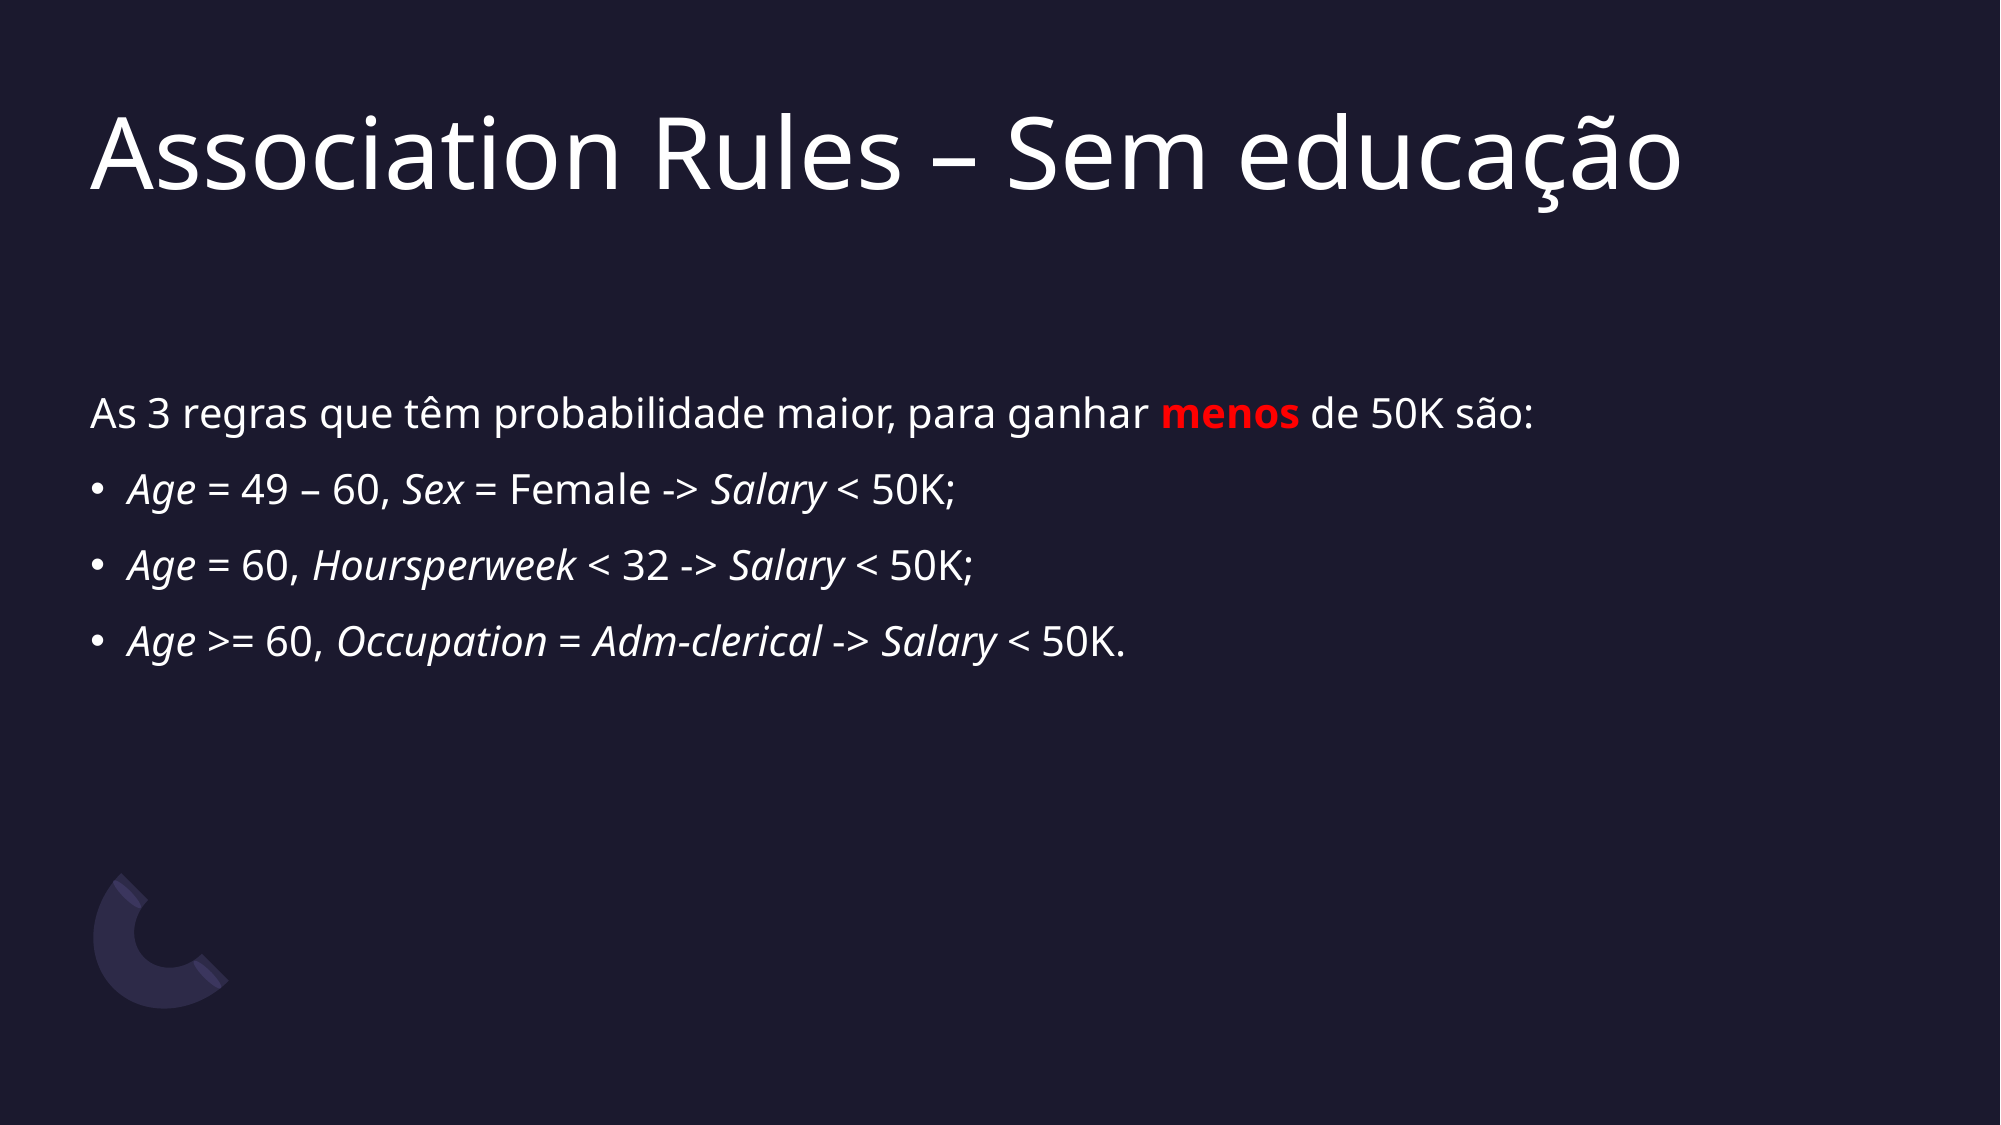

# Association Rules – Sem educação
As 3 regras que têm probabilidade maior, para ganhar menos de 50K são:
Age = 49 – 60, Sex = Female -> Salary < 50K;
Age = 60, Hoursperweek < 32 -> Salary < 50K;
Age >= 60, Occupation = Adm-clerical -> Salary < 50K.